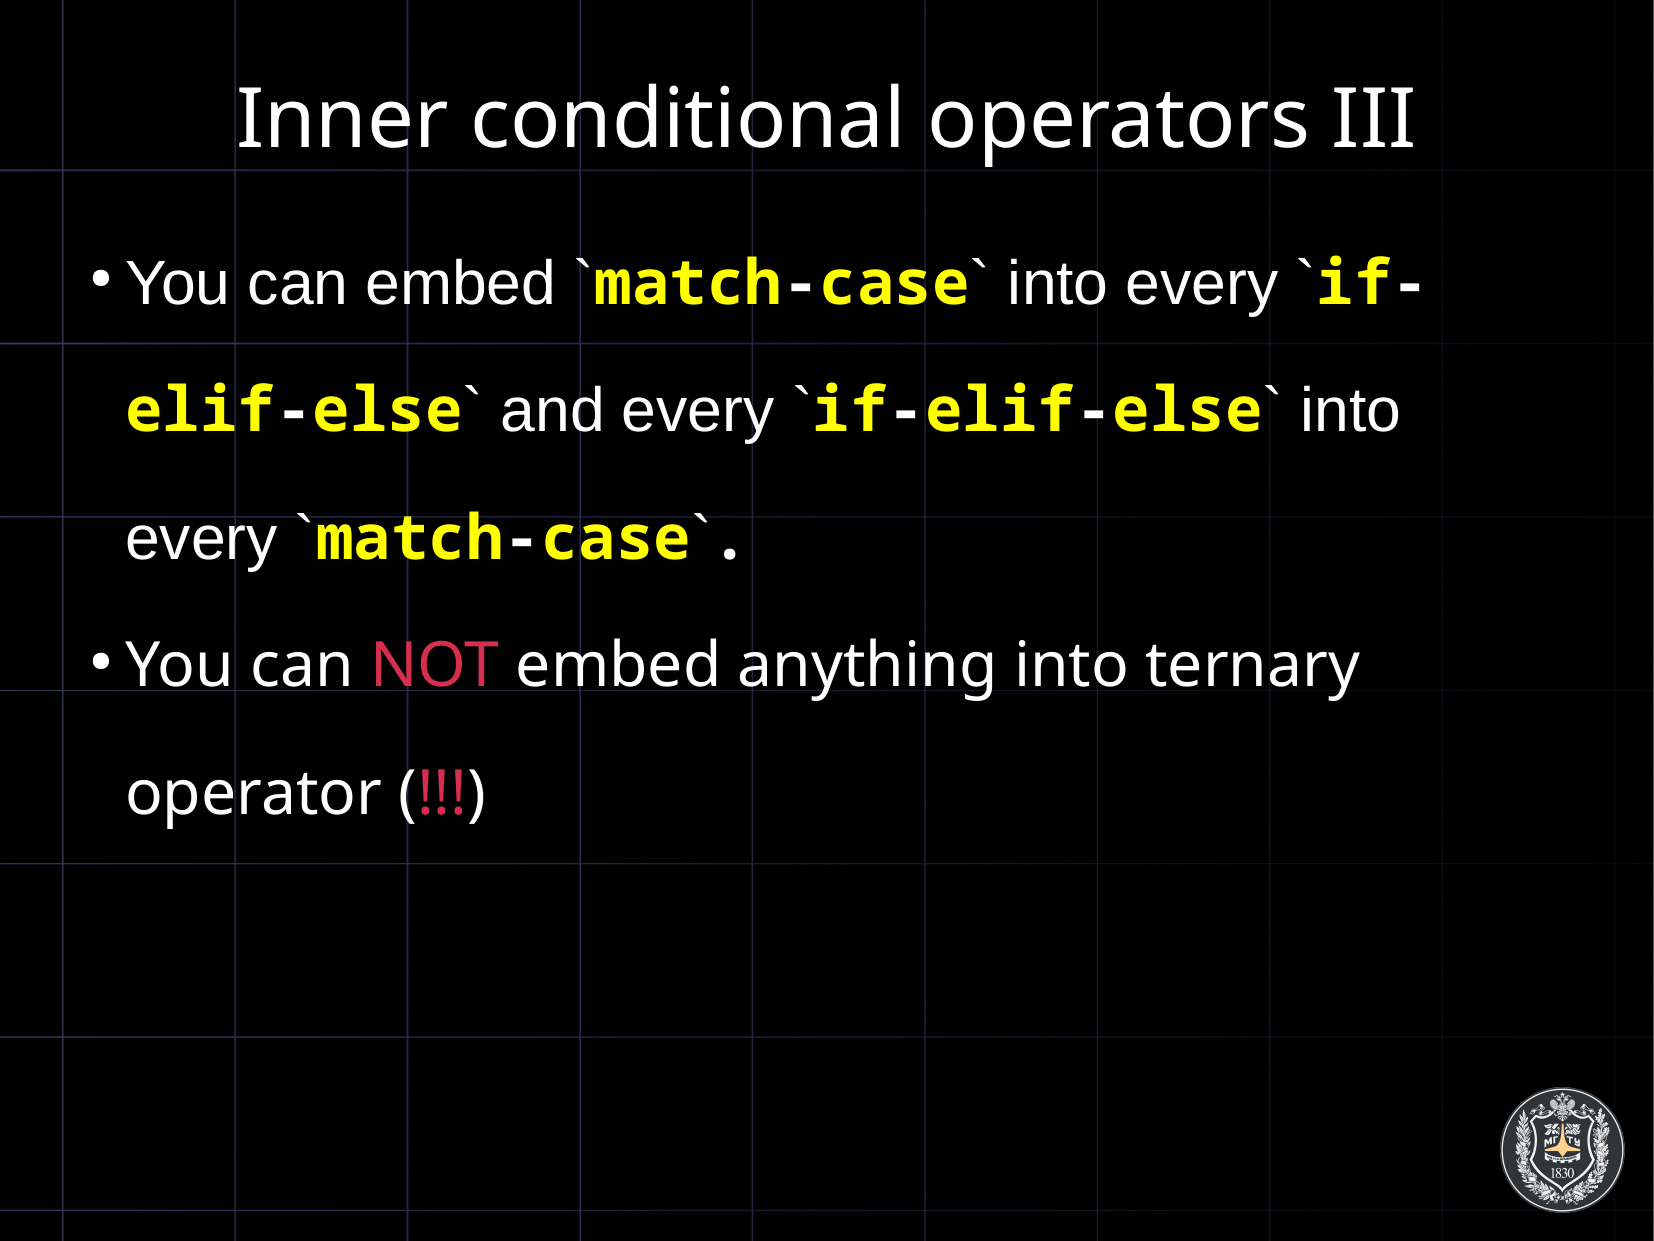

# Inner conditional operators III
You can embed `match-case` into every `if-elif-else` and every `if-elif-else` into every `match-case`.
You can NOT embed anything into ternary operator (!!!)